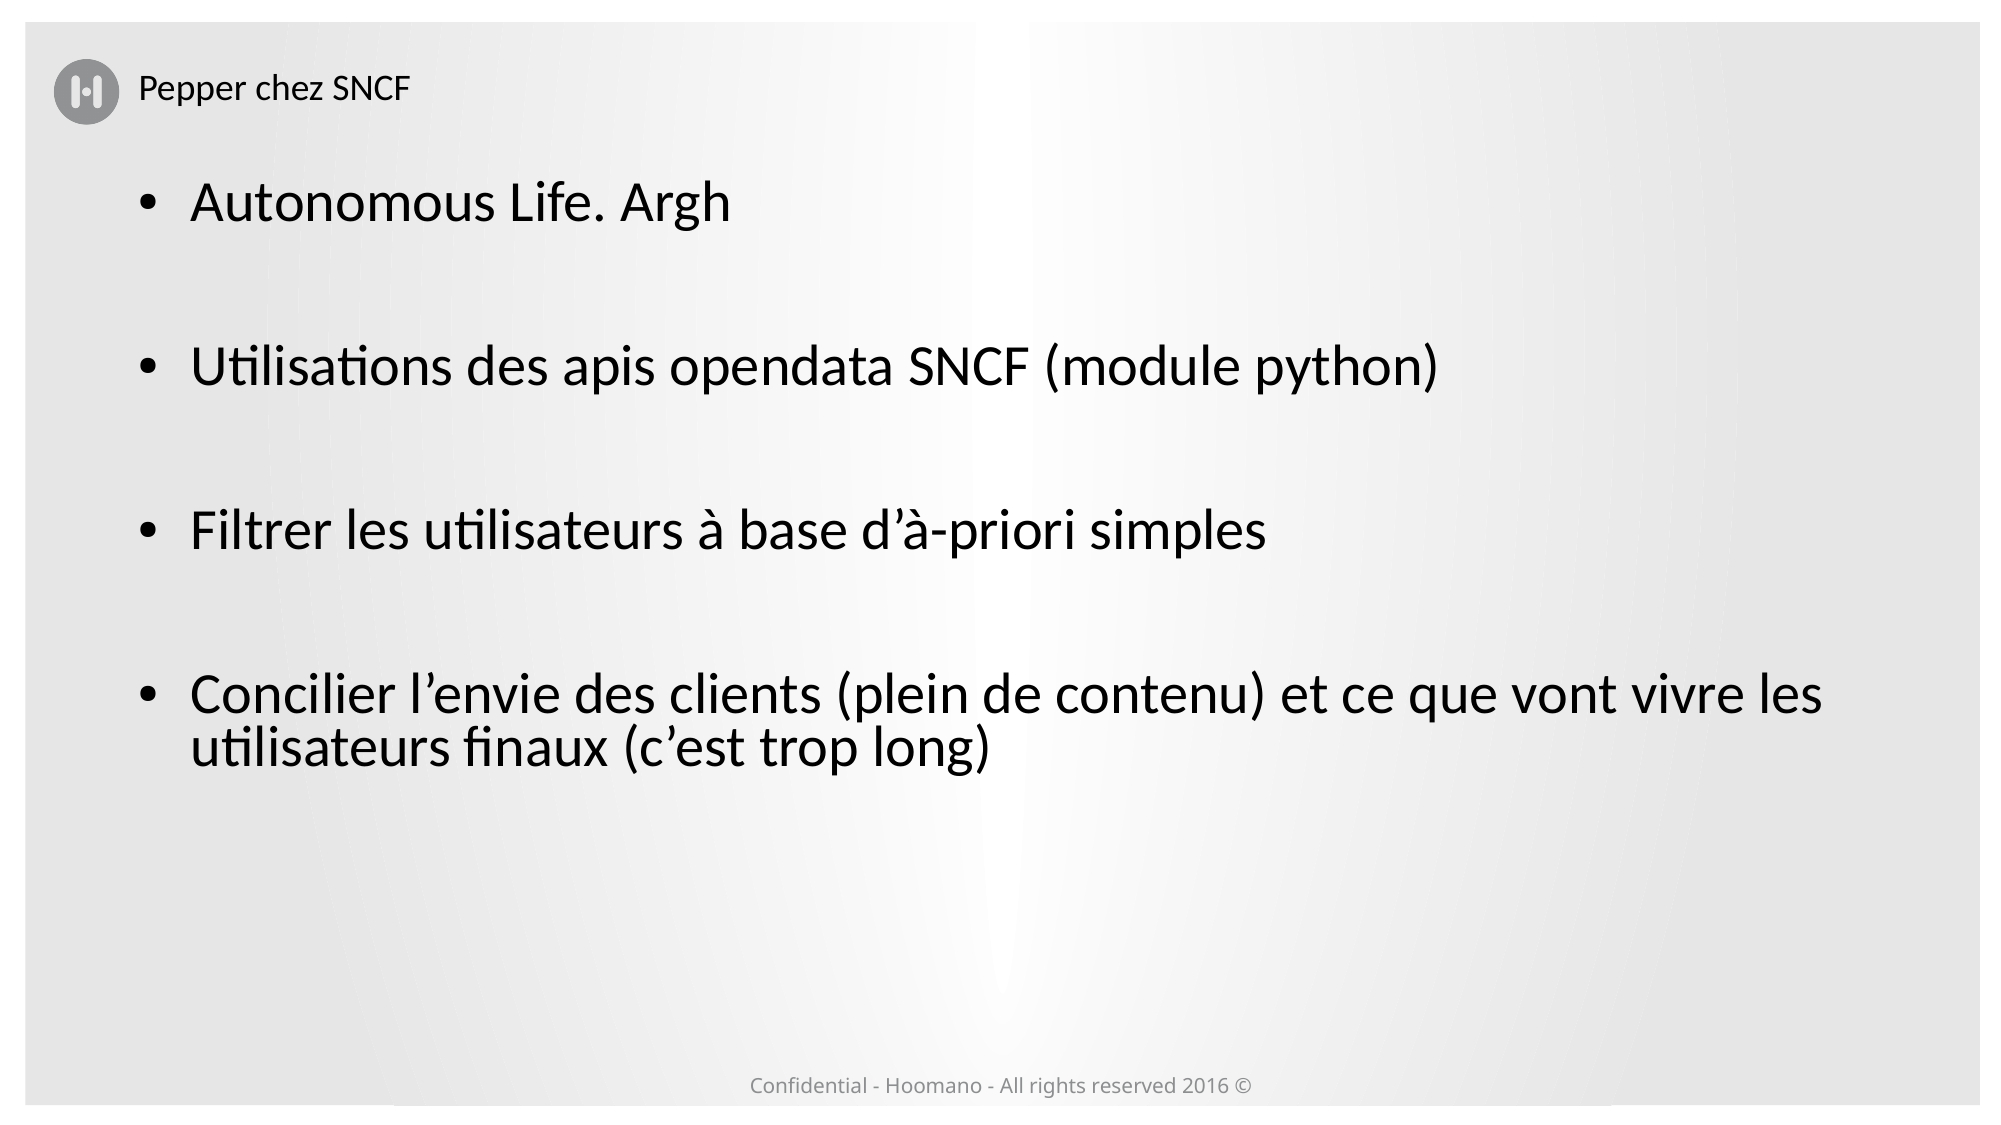

# Pepper chez SNCF
Autonomous Life. Argh
Utilisations des apis opendata SNCF (module python)
Filtrer les utilisateurs à base d’à-priori simples
Concilier l’envie des clients (plein de contenu) et ce que vont vivre les utilisateurs finaux (c’est trop long)